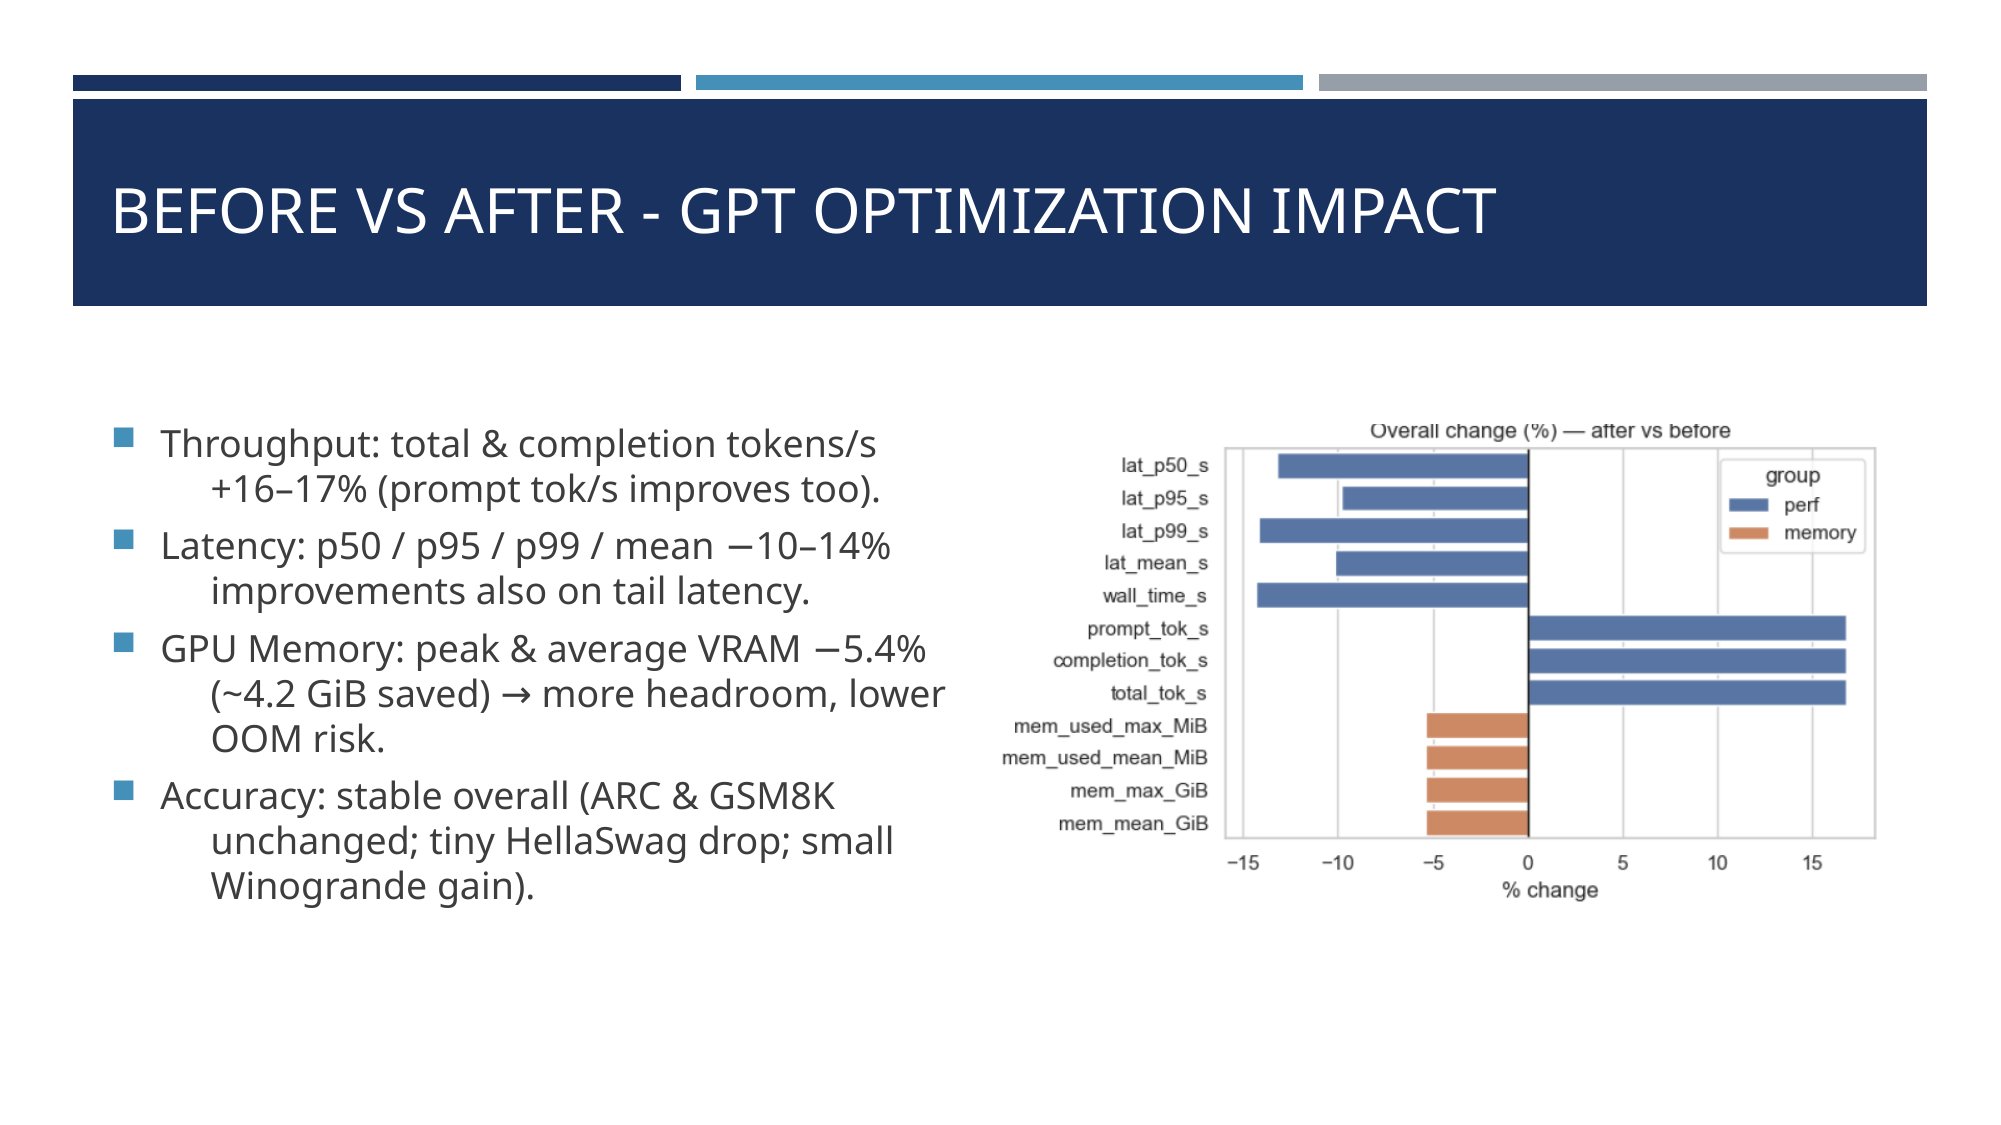

Before vs After - GPT Optimization Impact
# Throughput: total & completion tokens/s +16–17% (prompt tok/s improves too).
Latency: p50 / p95 / p99 / mean −10–14% improvements also on tail latency.
GPU Memory: peak & average VRAM −5.4% (~4.2 GiB saved) → more headroom, lower OOM risk.
Accuracy: stable overall (ARC & GSM8K unchanged; tiny HellaSwag drop; small Winogrande gain).